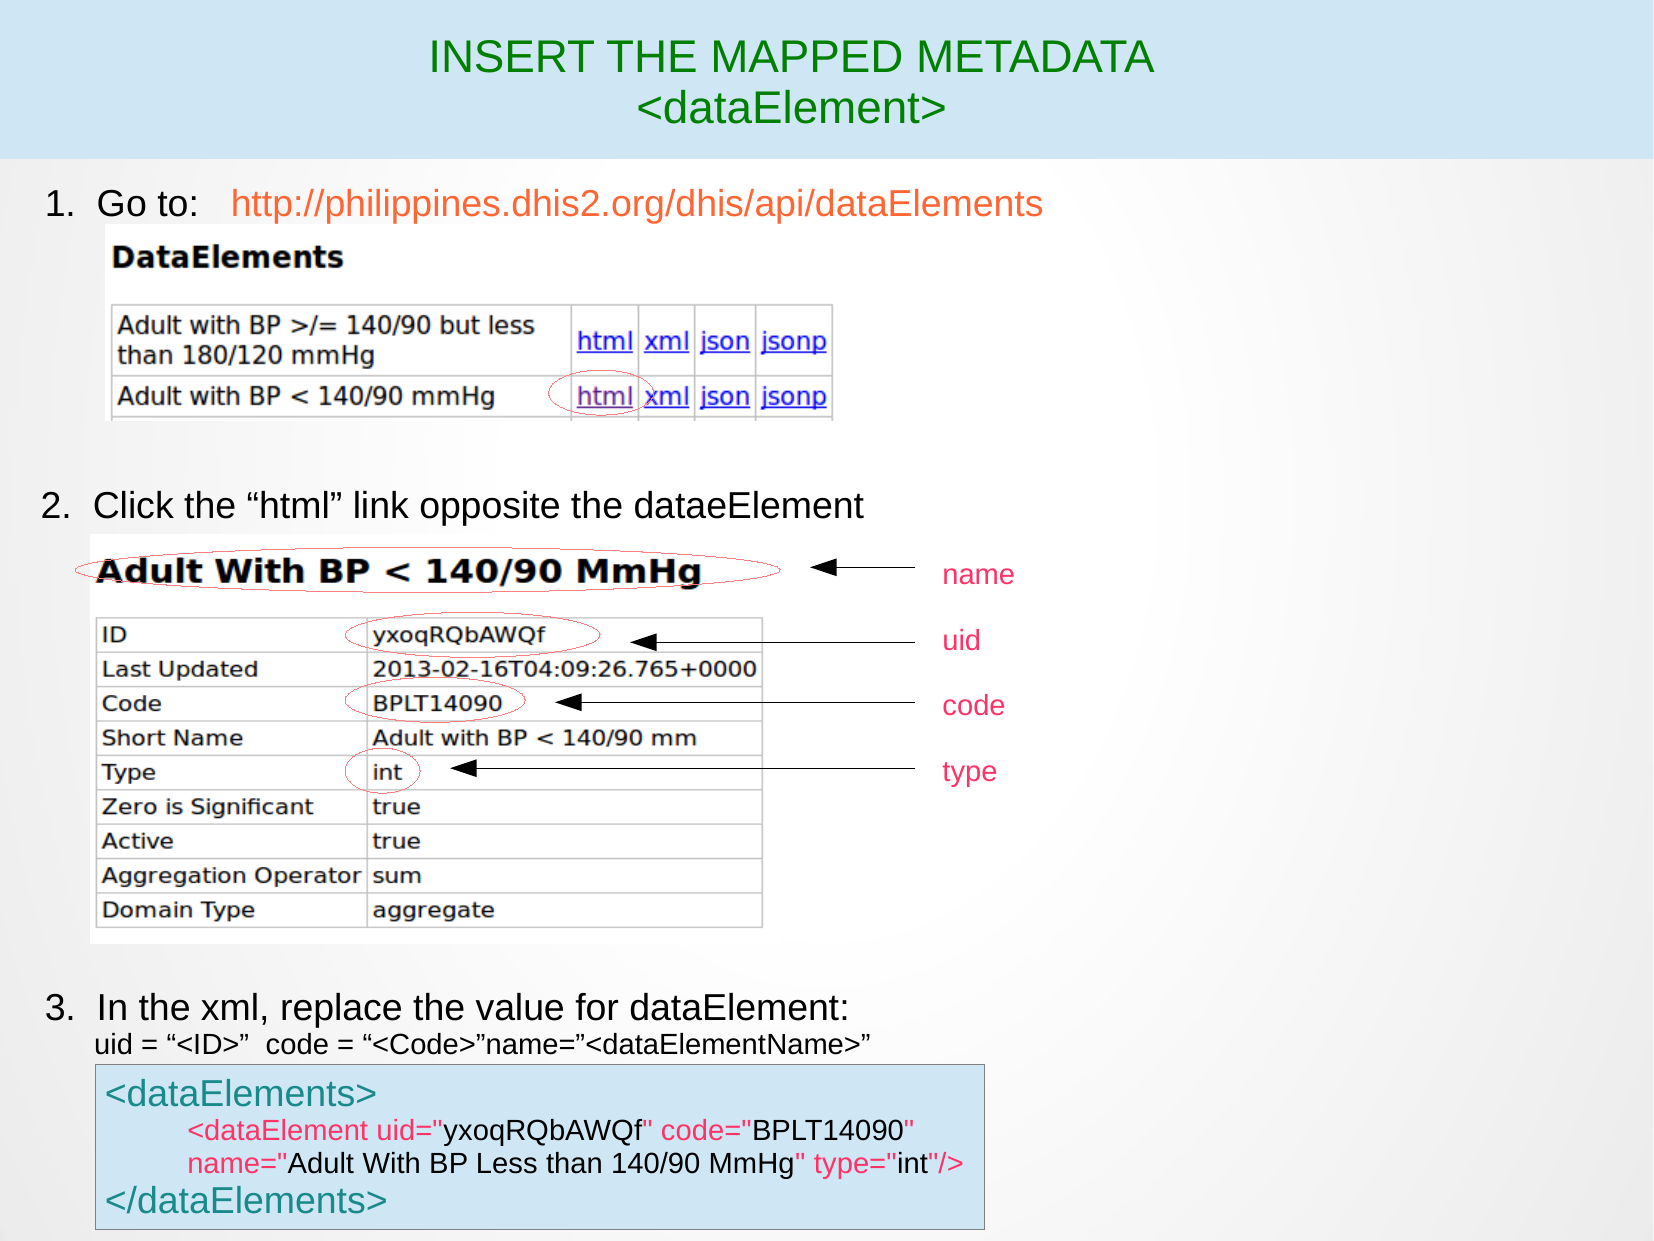

INSERT THE MAPPED METADATA
<dataElement>
1. Go to: http://philippines.dhis2.org/dhis/api/dataElements
2. Click the “html” link opposite the dataeElement
name
uid
code
type
3. In the xml, replace the value for dataElement:
 uid = “<ID>” code = “<Code>”name=”<dataElementName>”
<dataElements>
 <dataElement uid="yxoqRQbAWQf" code="BPLT14090"
 name="Adult With BP Less than 140/90 MmHg" type="int"/>
</dataElements>